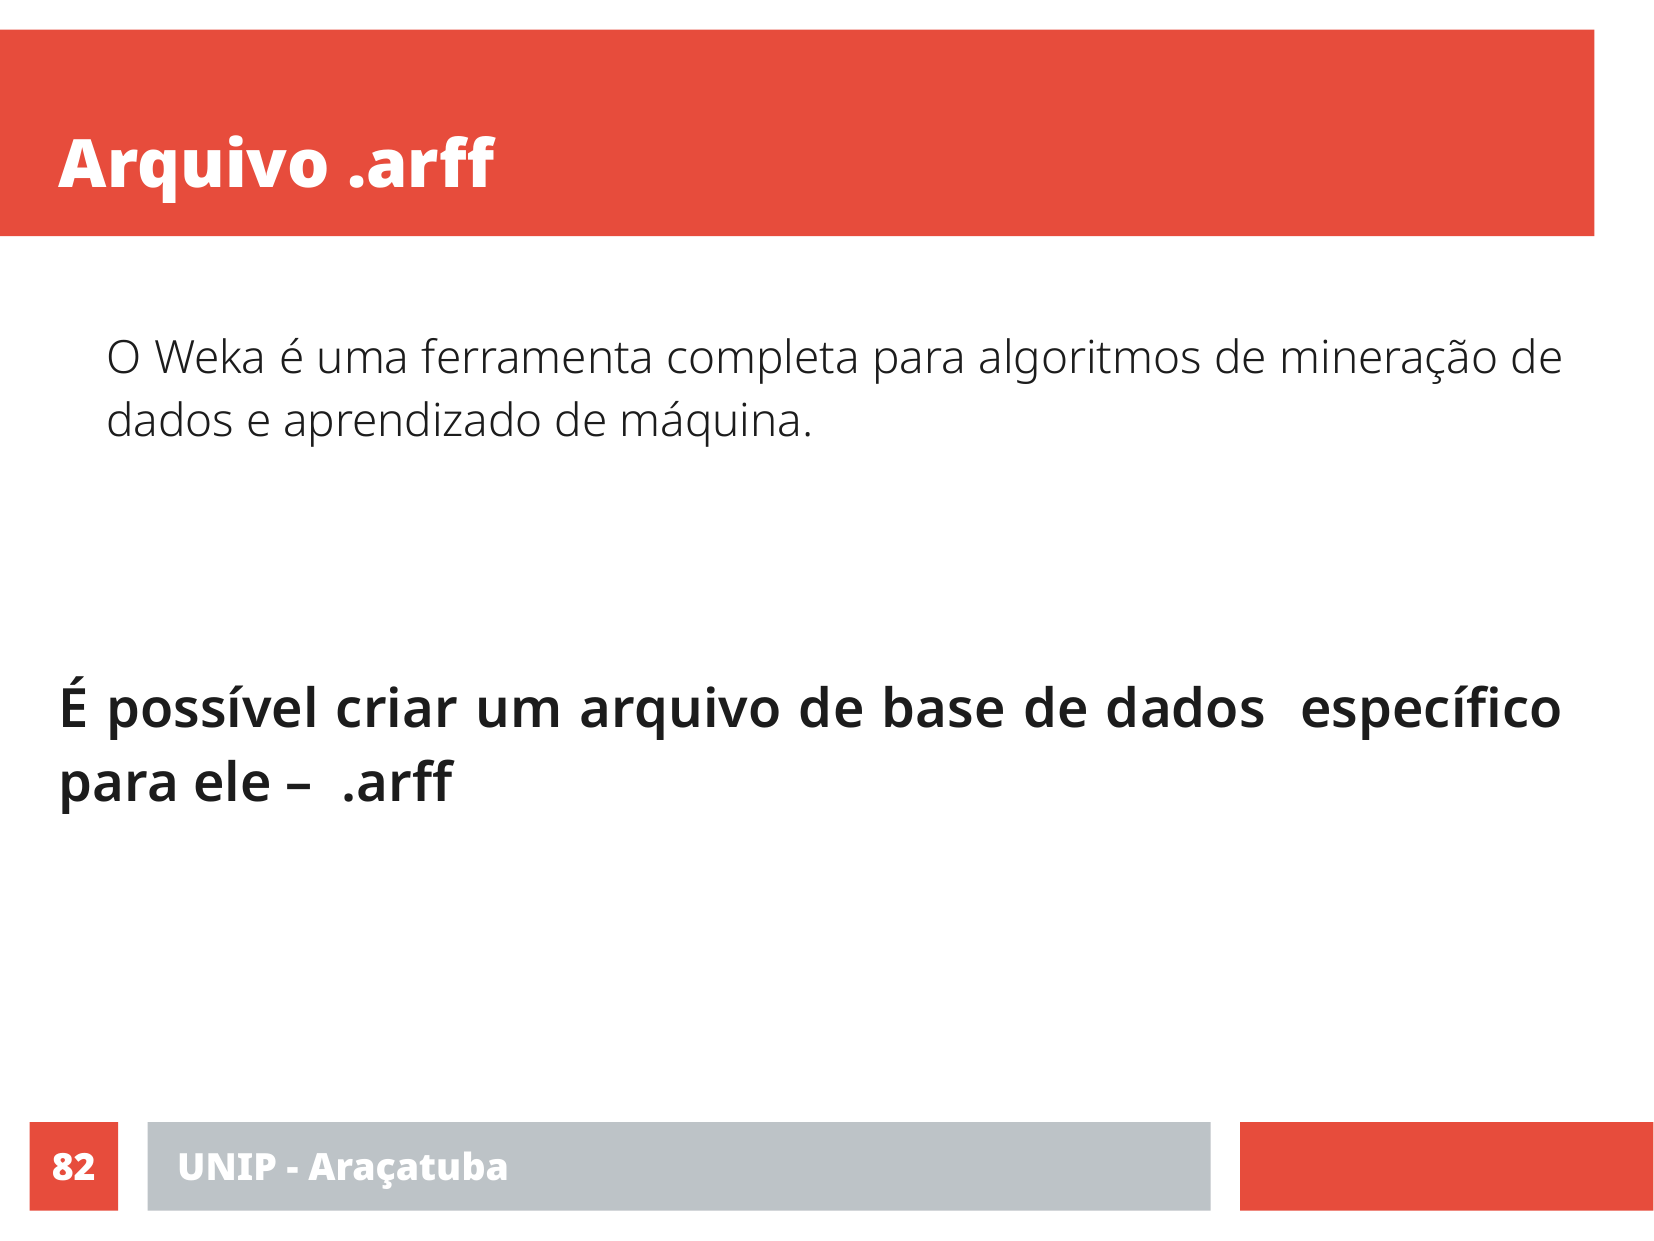

# Arquivo .arff
O Weka é uma ferramenta completa para algoritmos de mineração de dados e aprendizado de máquina.
É possível criar um arquivo de base de dados específico para ele – .arff
82
UNIP - Araçatuba